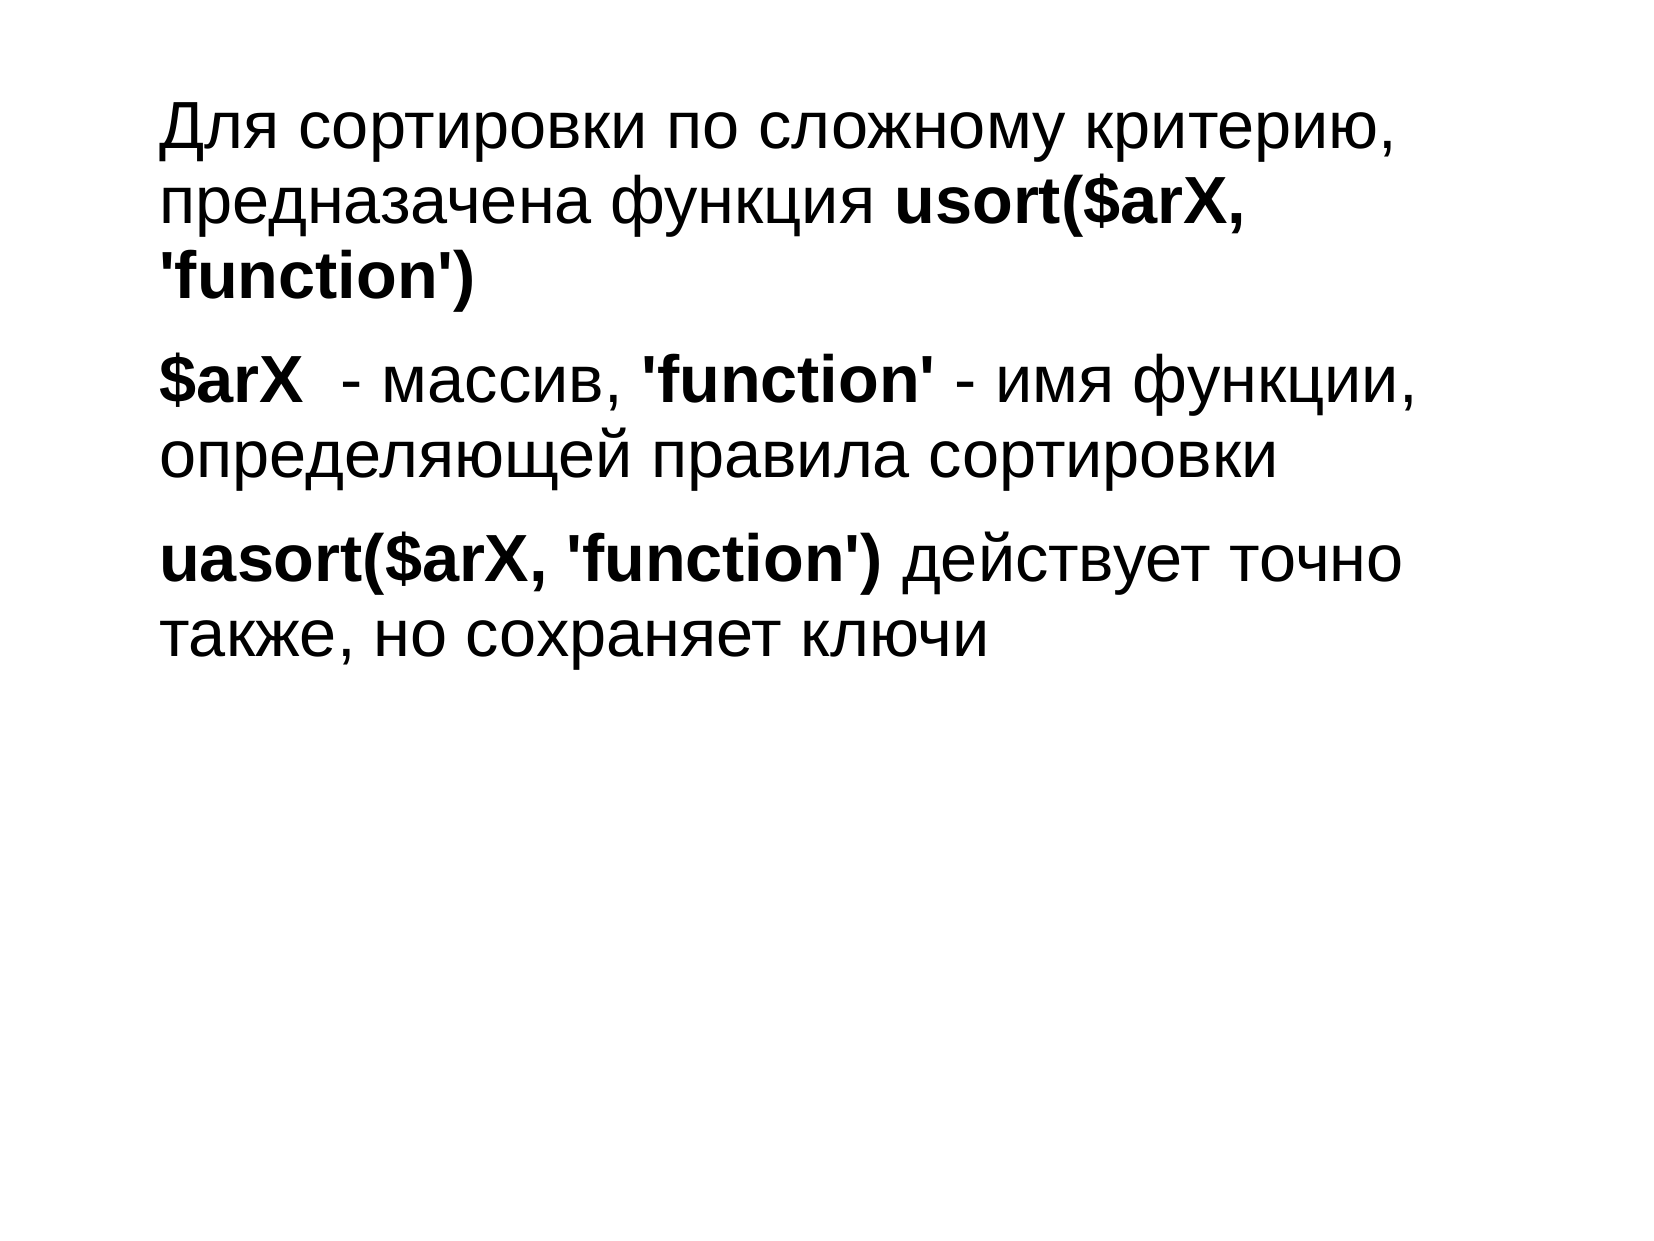

#
Для сортировки по сложному критерию, предназачена функция usort($arX, 'function')
$arX - массив, 'function' - имя функции, определяющей правила сортировки
uasort($arX, 'function') действует точно также, но сохраняет ключи